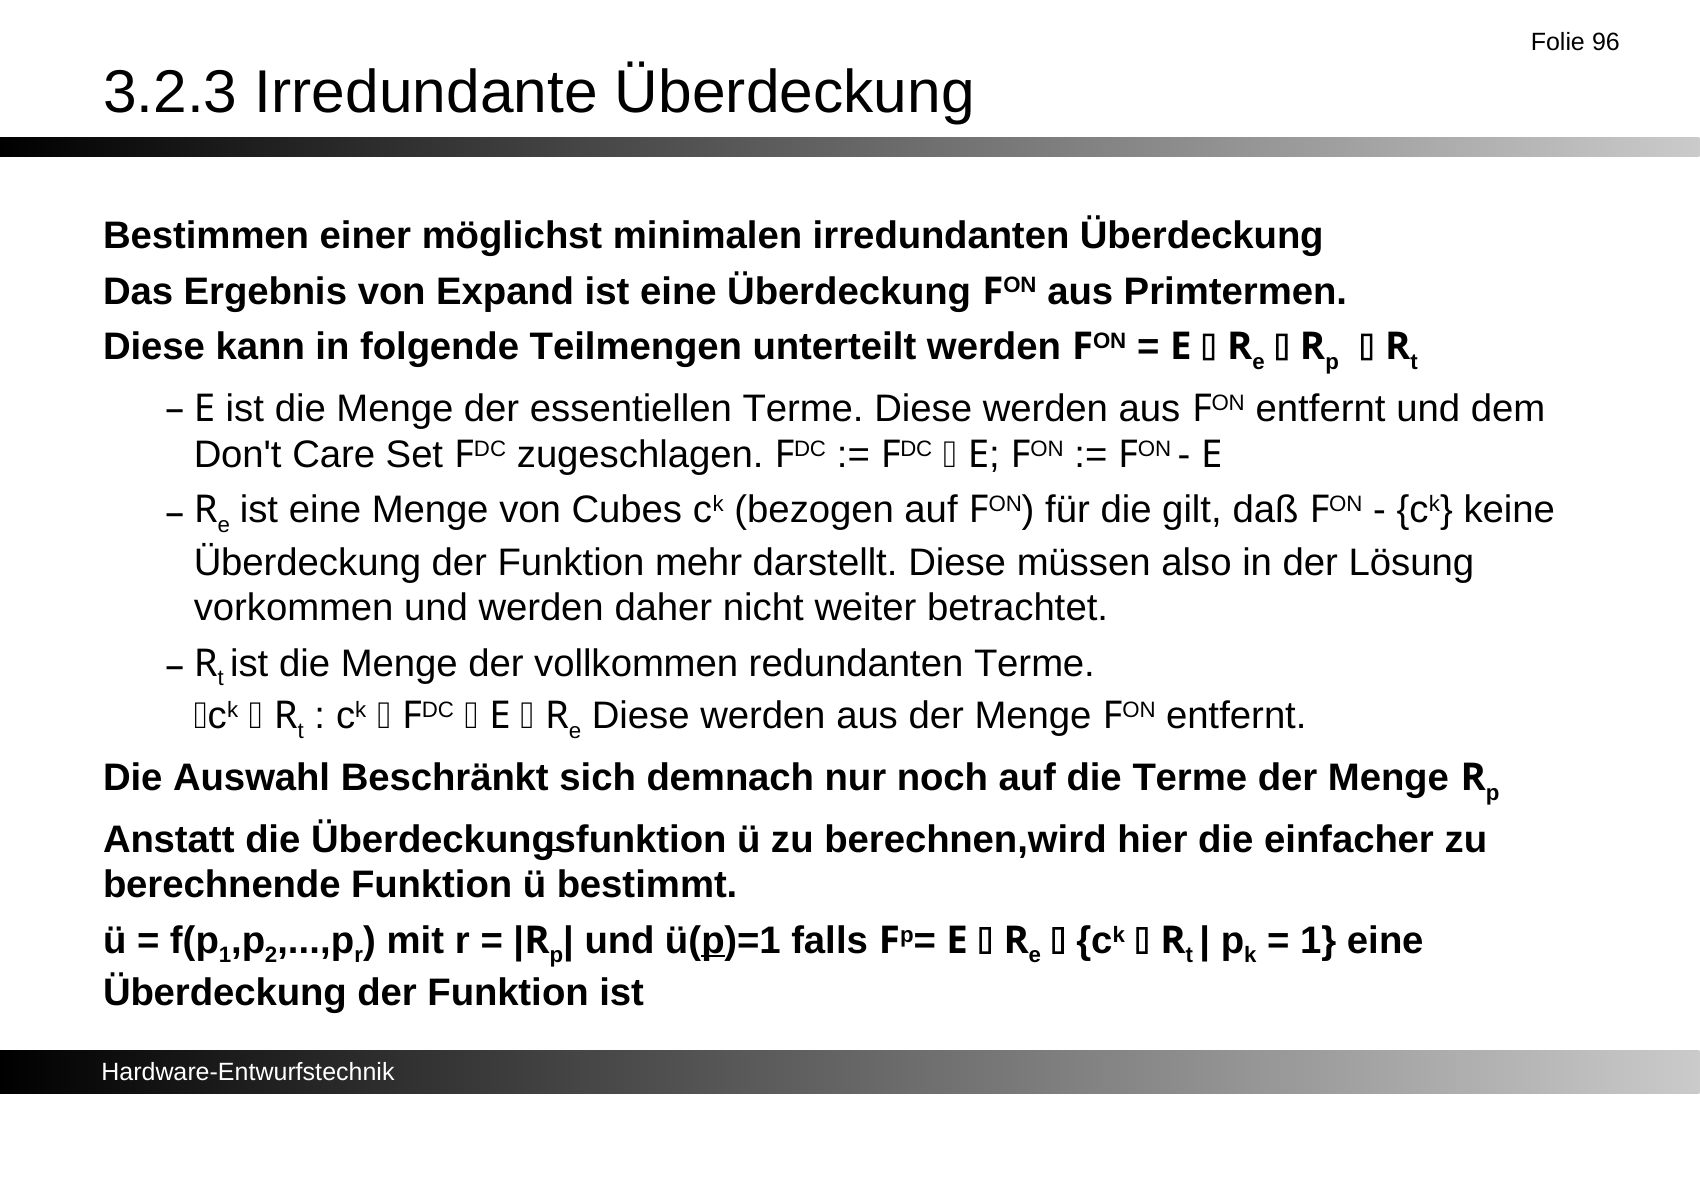

# 3.2.3 Irredundante Überdeckung
Bestimmen einer möglichst minimalen irredundanten Überdeckung
Das Ergebnis von Expand ist eine Überdeckung FON aus Primtermen.
Diese kann in folgende Teilmengen unterteilt werden FON = E  Re  Rp  Rt
E ist die Menge der essentiellen Terme. Diese werden aus FON entfernt und dem Don't Care Set FDC zugeschlagen. FDC := FDC  E; FON := FON - E
Re ist eine Menge von Cubes ck (bezogen auf FON) für die gilt, daß FON - {ck} keine Überdeckung der Funktion mehr darstellt. Diese müssen also in der Lösung vorkommen und werden daher nicht weiter betrachtet.
Rt ist die Menge der vollkommen redundanten Terme.
ck  Rt : ck  FDC  E  Re Diese werden aus der Menge FON entfernt.
Die Auswahl Beschränkt sich demnach nur noch auf die Terme der Menge Rp
Anstatt die Überdeckungsfunktion ü zu berechnen,wird hier die einfacher zu berechnende Funktion ü bestimmt.
ü = f(p1,p2,...,pr) mit r = |Rp| und ü(p)=1 falls Fp= E  Re  {ck  Rt | pk = 1} eine Überdeckung der Funktion ist